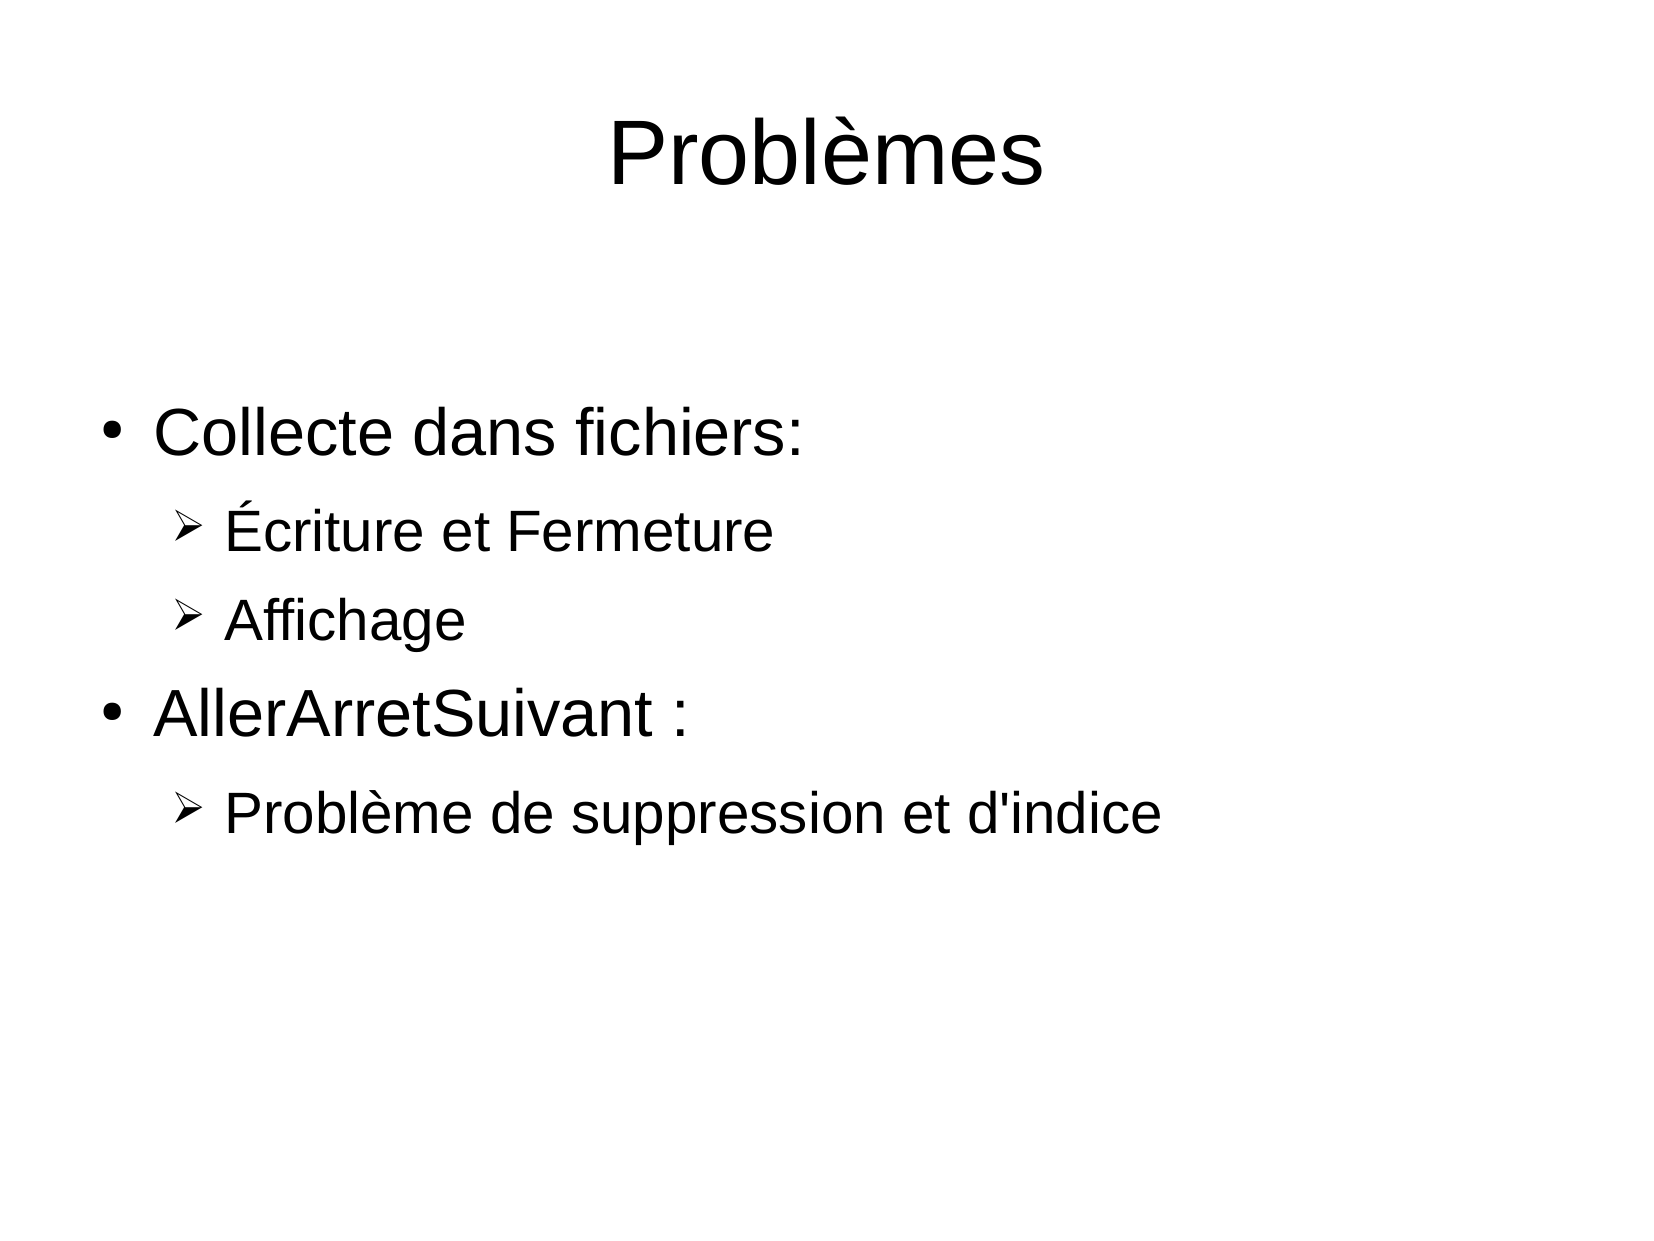

# Problèmes
Collecte dans fichiers:
Écriture et Fermeture
Affichage
AllerArretSuivant :
Problème de suppression et d'indice